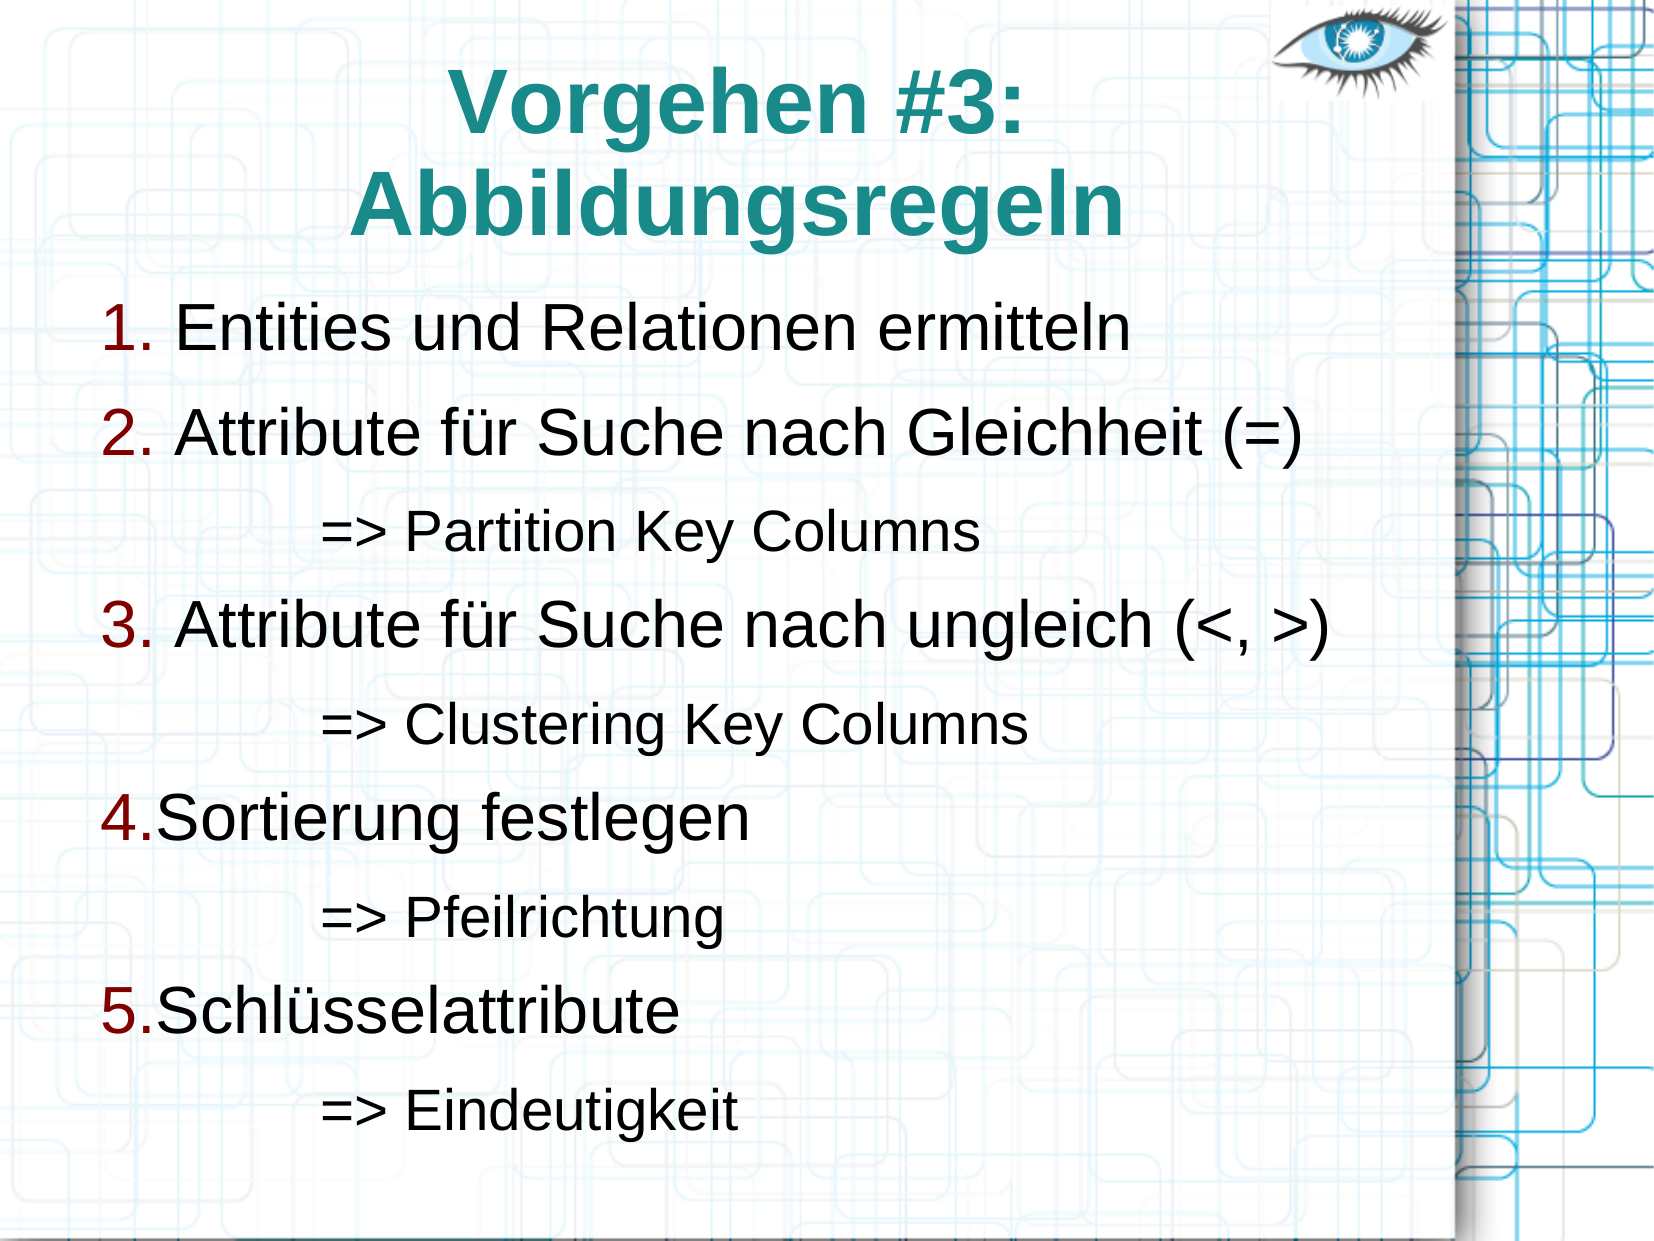

# Vorgehen #3: Abbildungsregeln
 Entities und Relationen ermitteln
 Attribute für Suche nach Gleichheit (=)
=> Partition Key Columns
 Attribute für Suche nach ungleich (<, >)
=> Clustering Key Columns
Sortierung festlegen
=> Pfeilrichtung
Schlüsselattribute
=> Eindeutigkeit